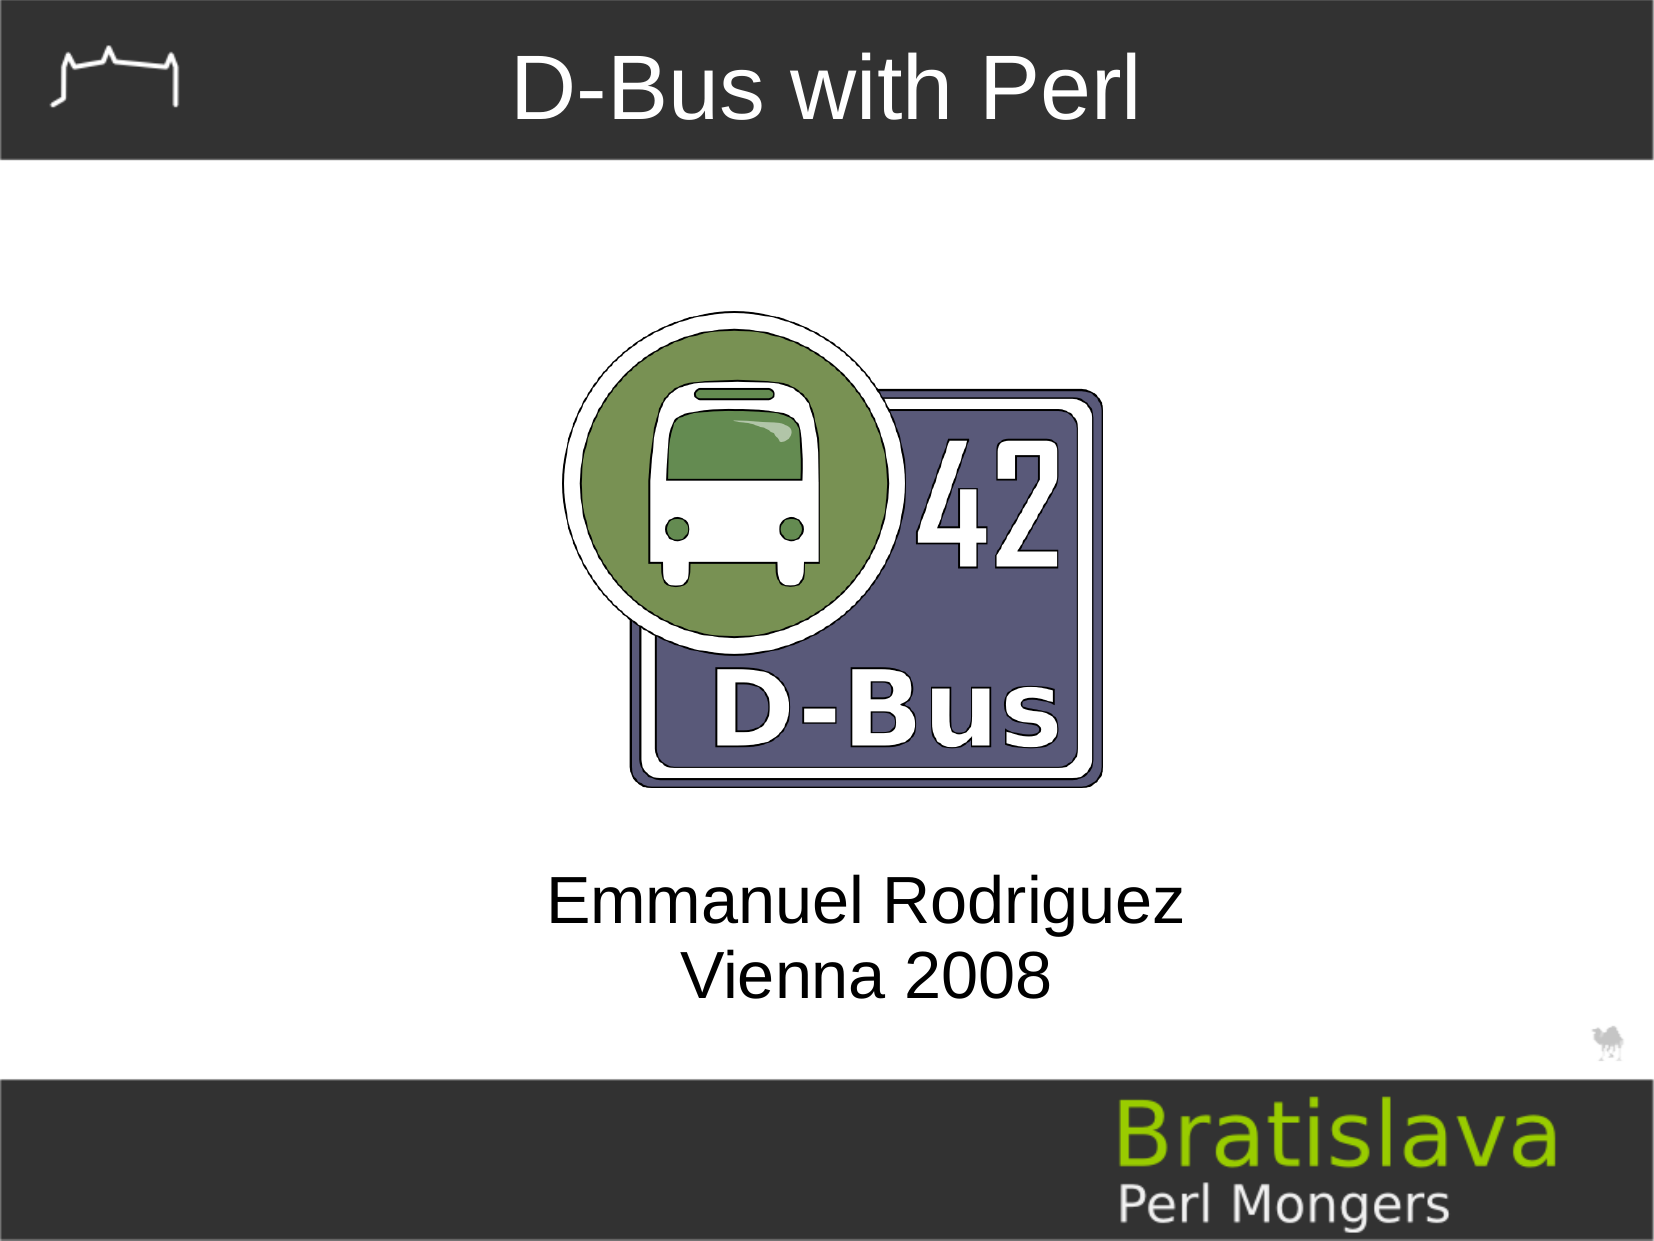

# D-Bus with Perl
Emmanuel Rodriguez
Vienna 2008